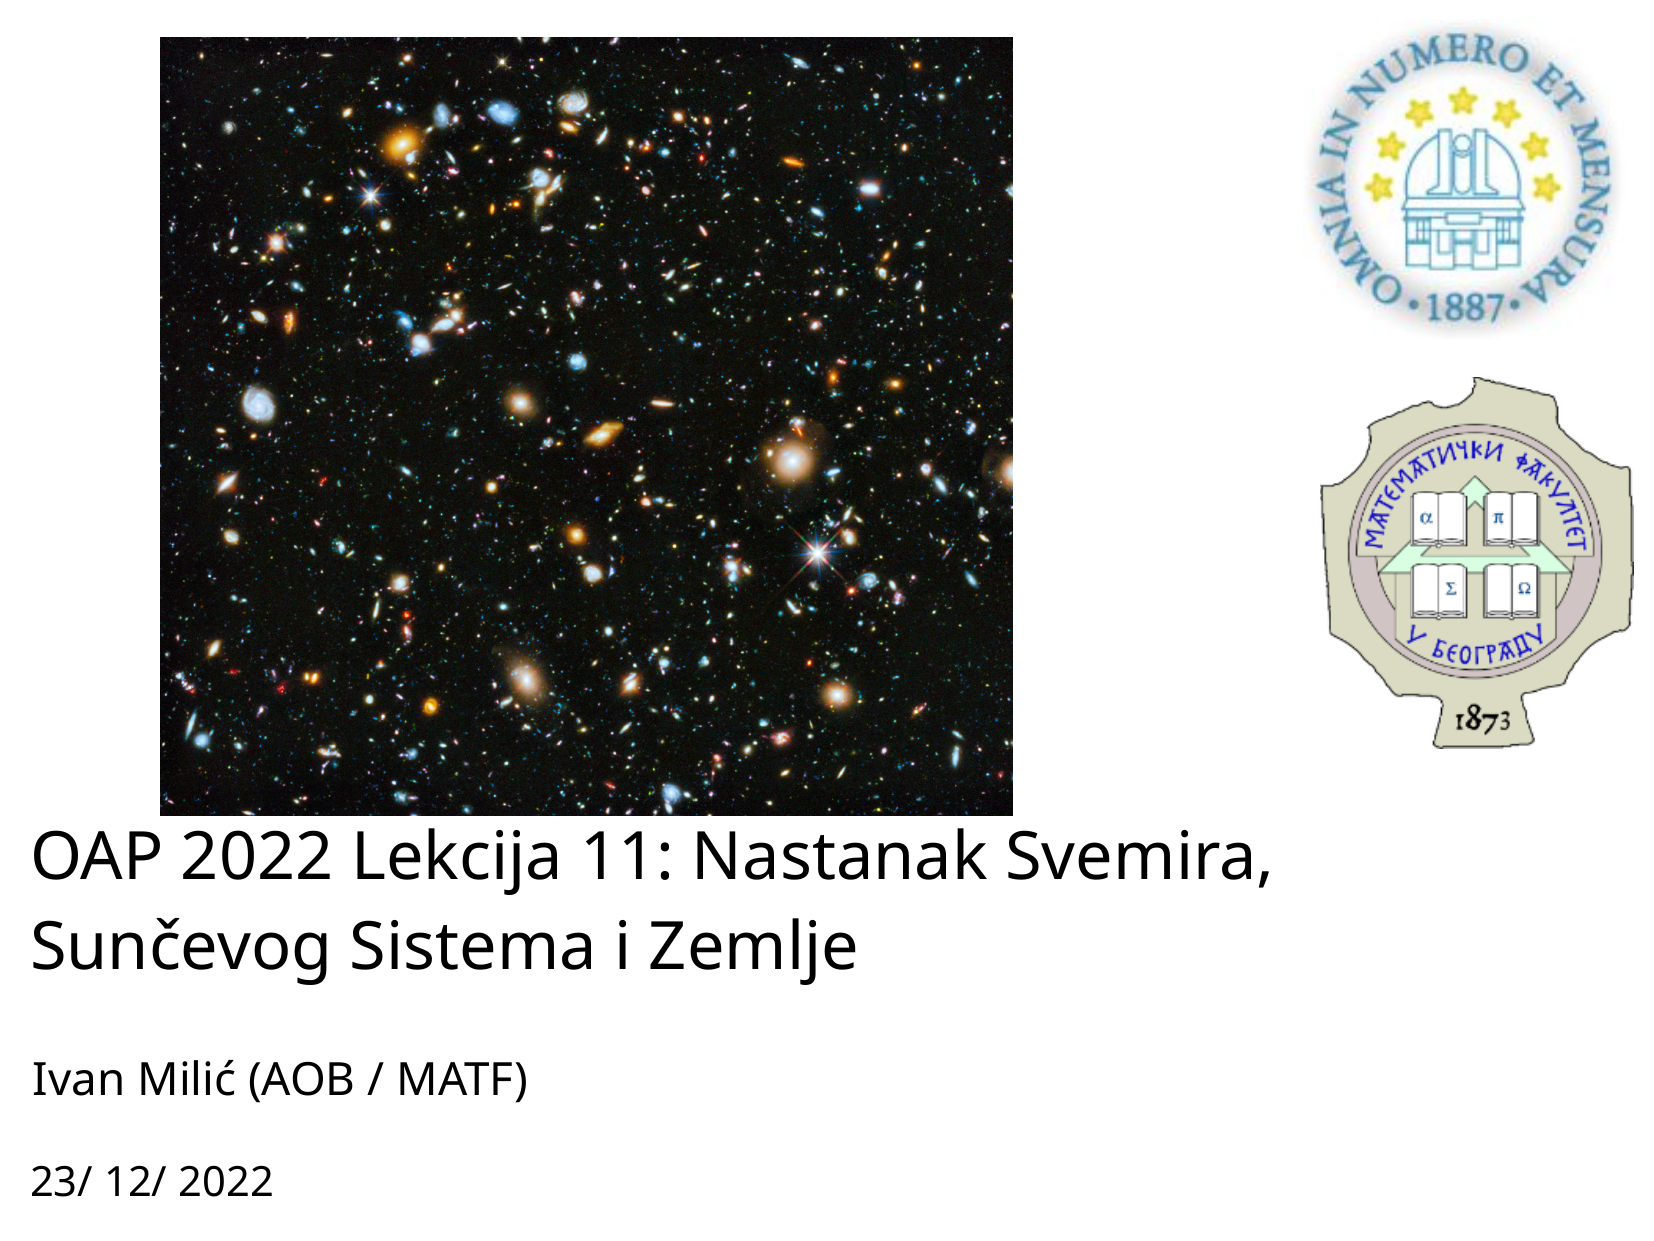

OAP 2022 Lekcija 11: Nastanak Svemira, Sunčevog Sistema i Zemlje
Ivan Milić (AOB / MATF)
# 23/ 12/ 2022